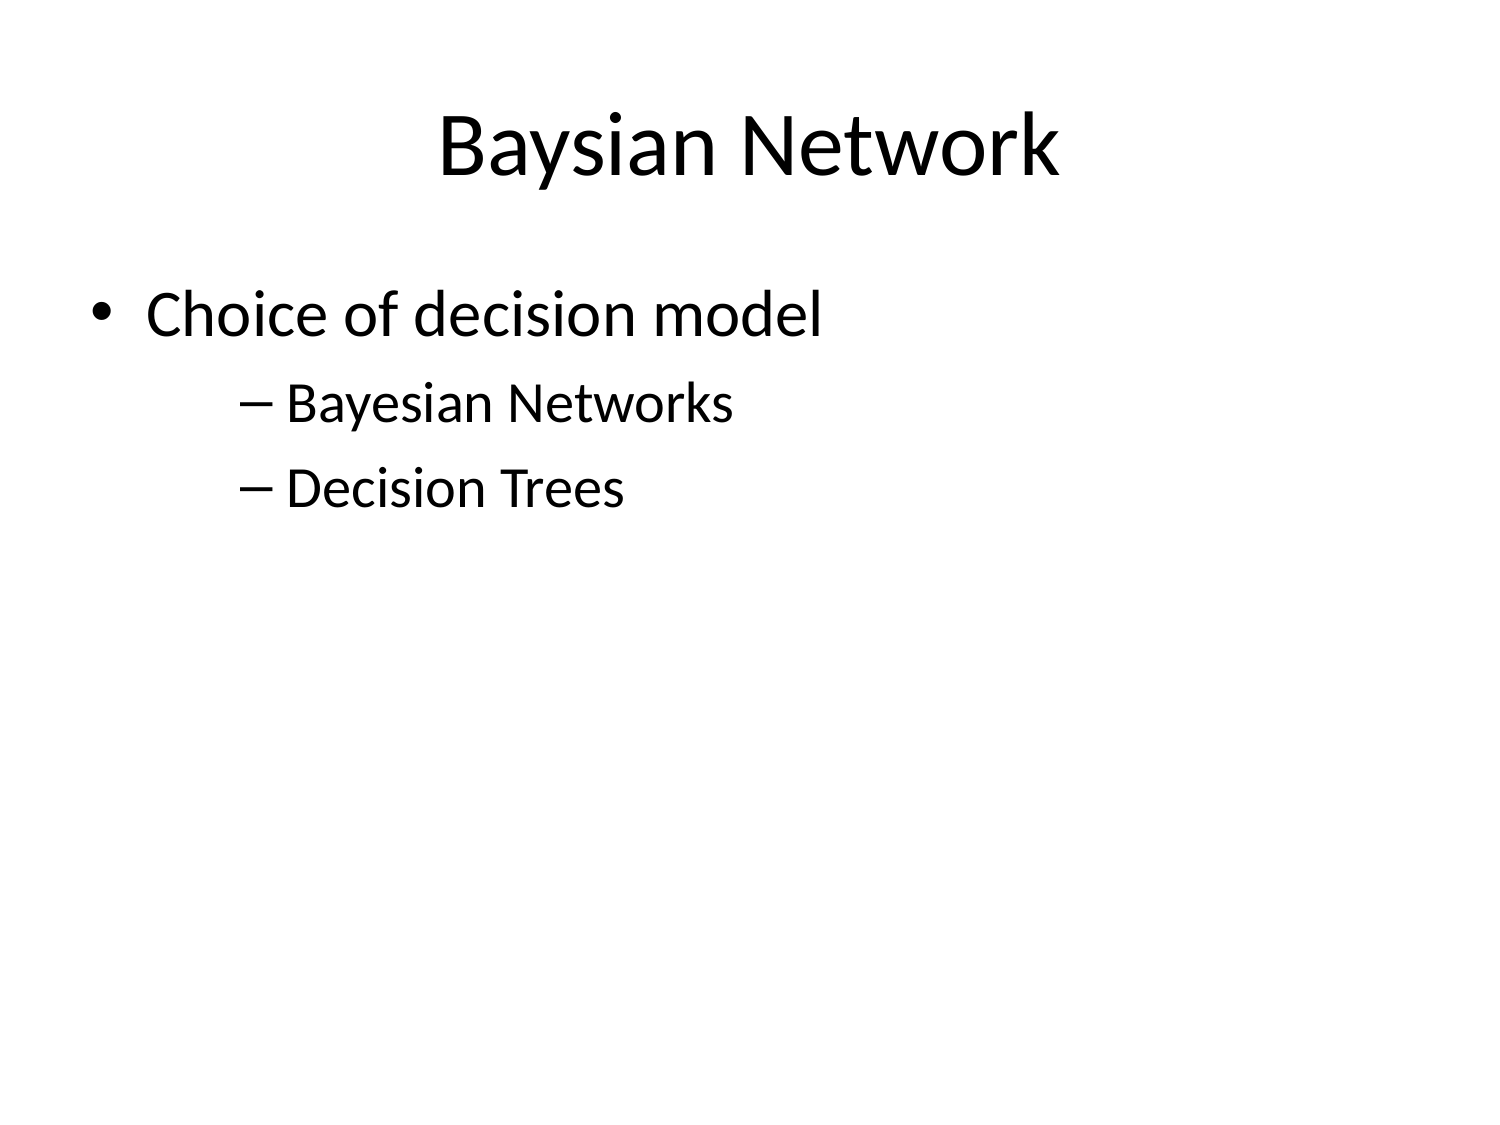

# Baysian Network
Choice of decision model
Bayesian Networks
Decision Trees